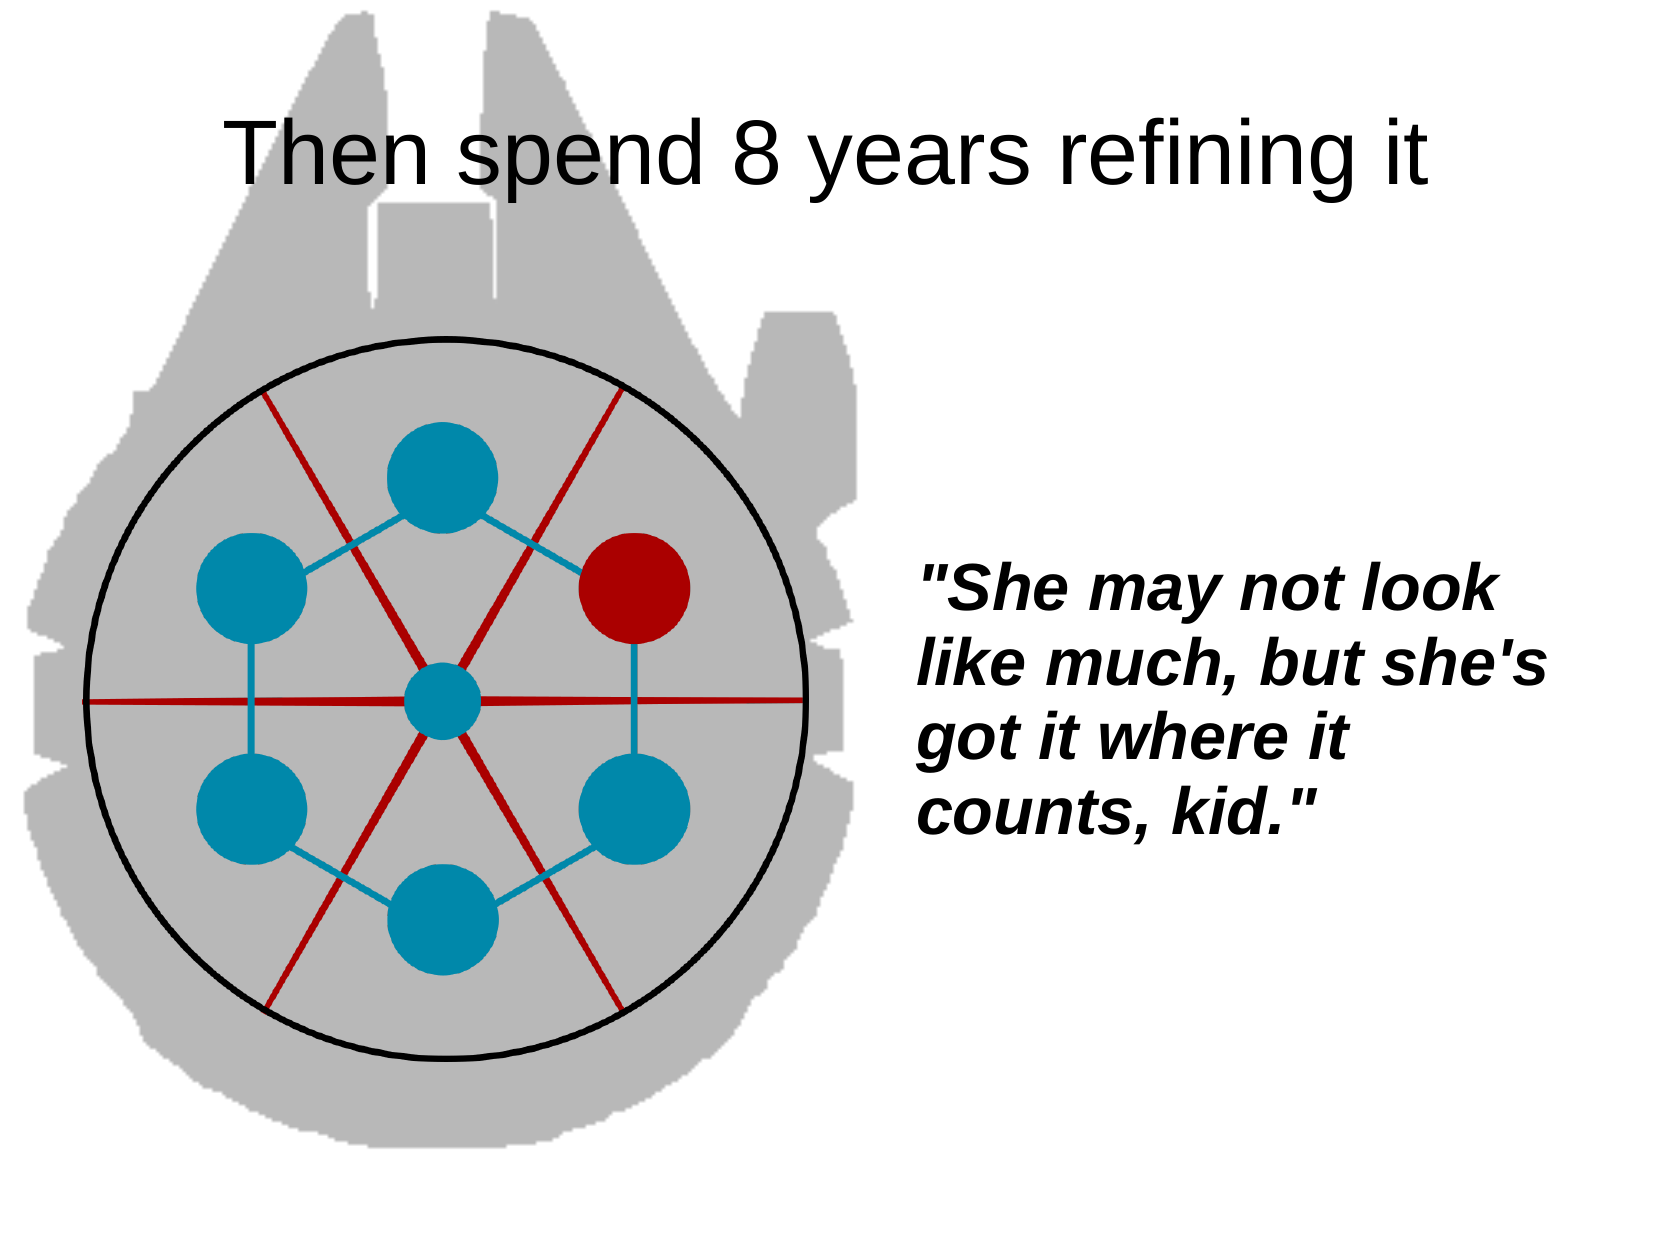

# Then spend 8 years refining it
"She may not look like much, but she's got it where it counts, kid."